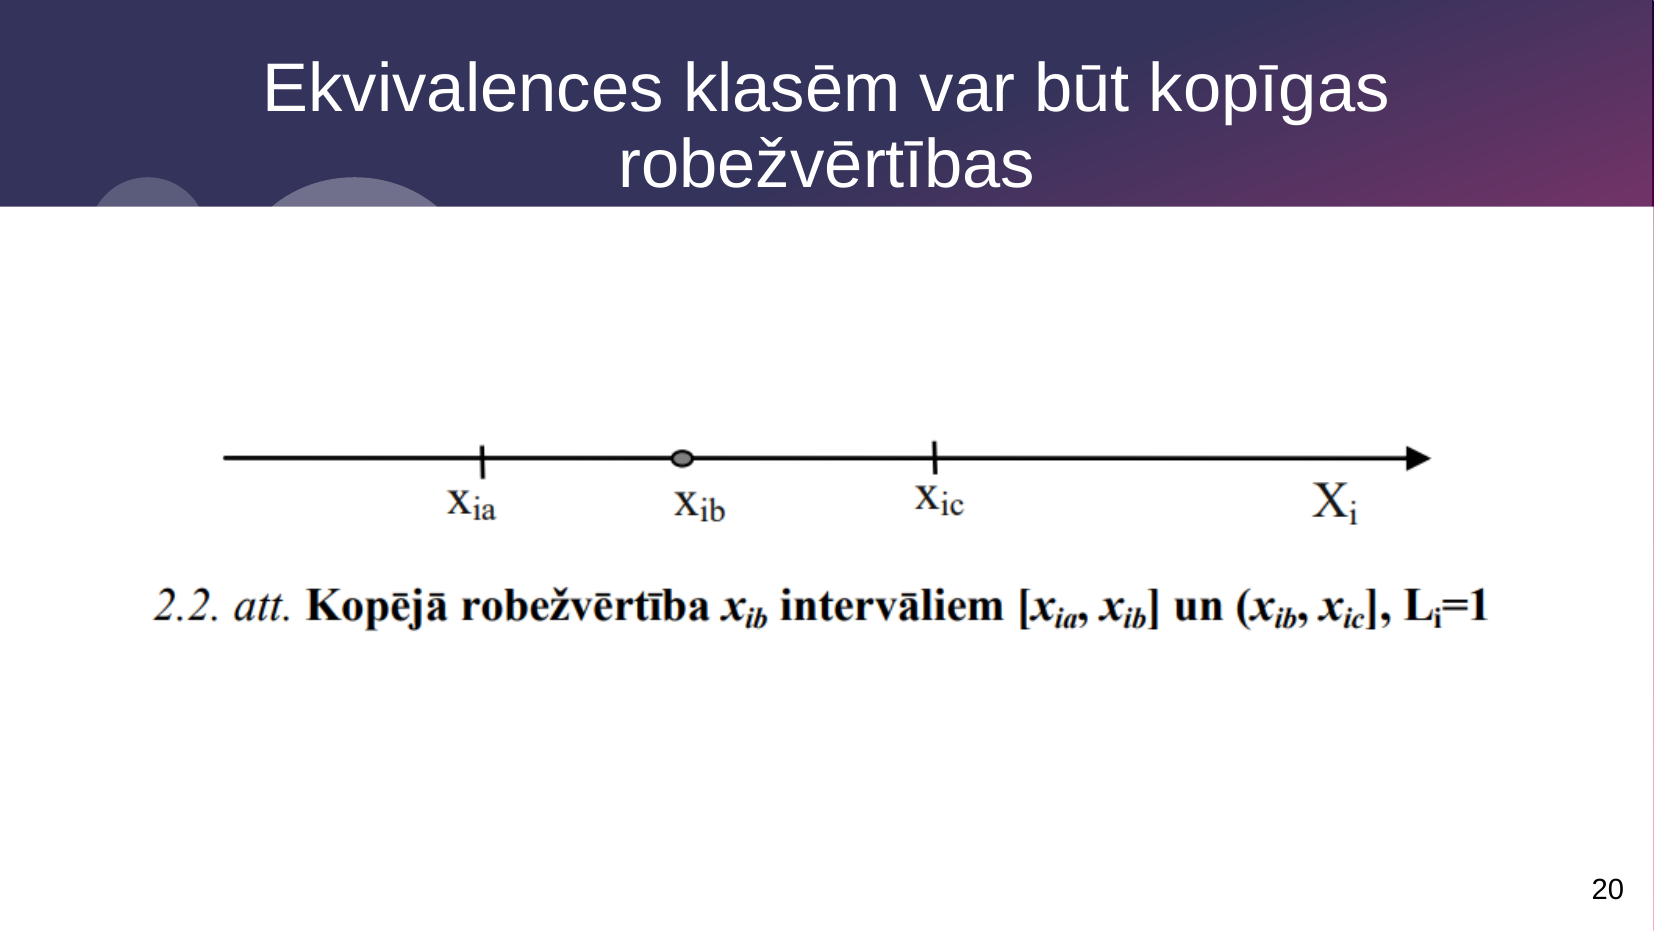

# Ekvivalences klasēm var būt kopīgas robežvērtības